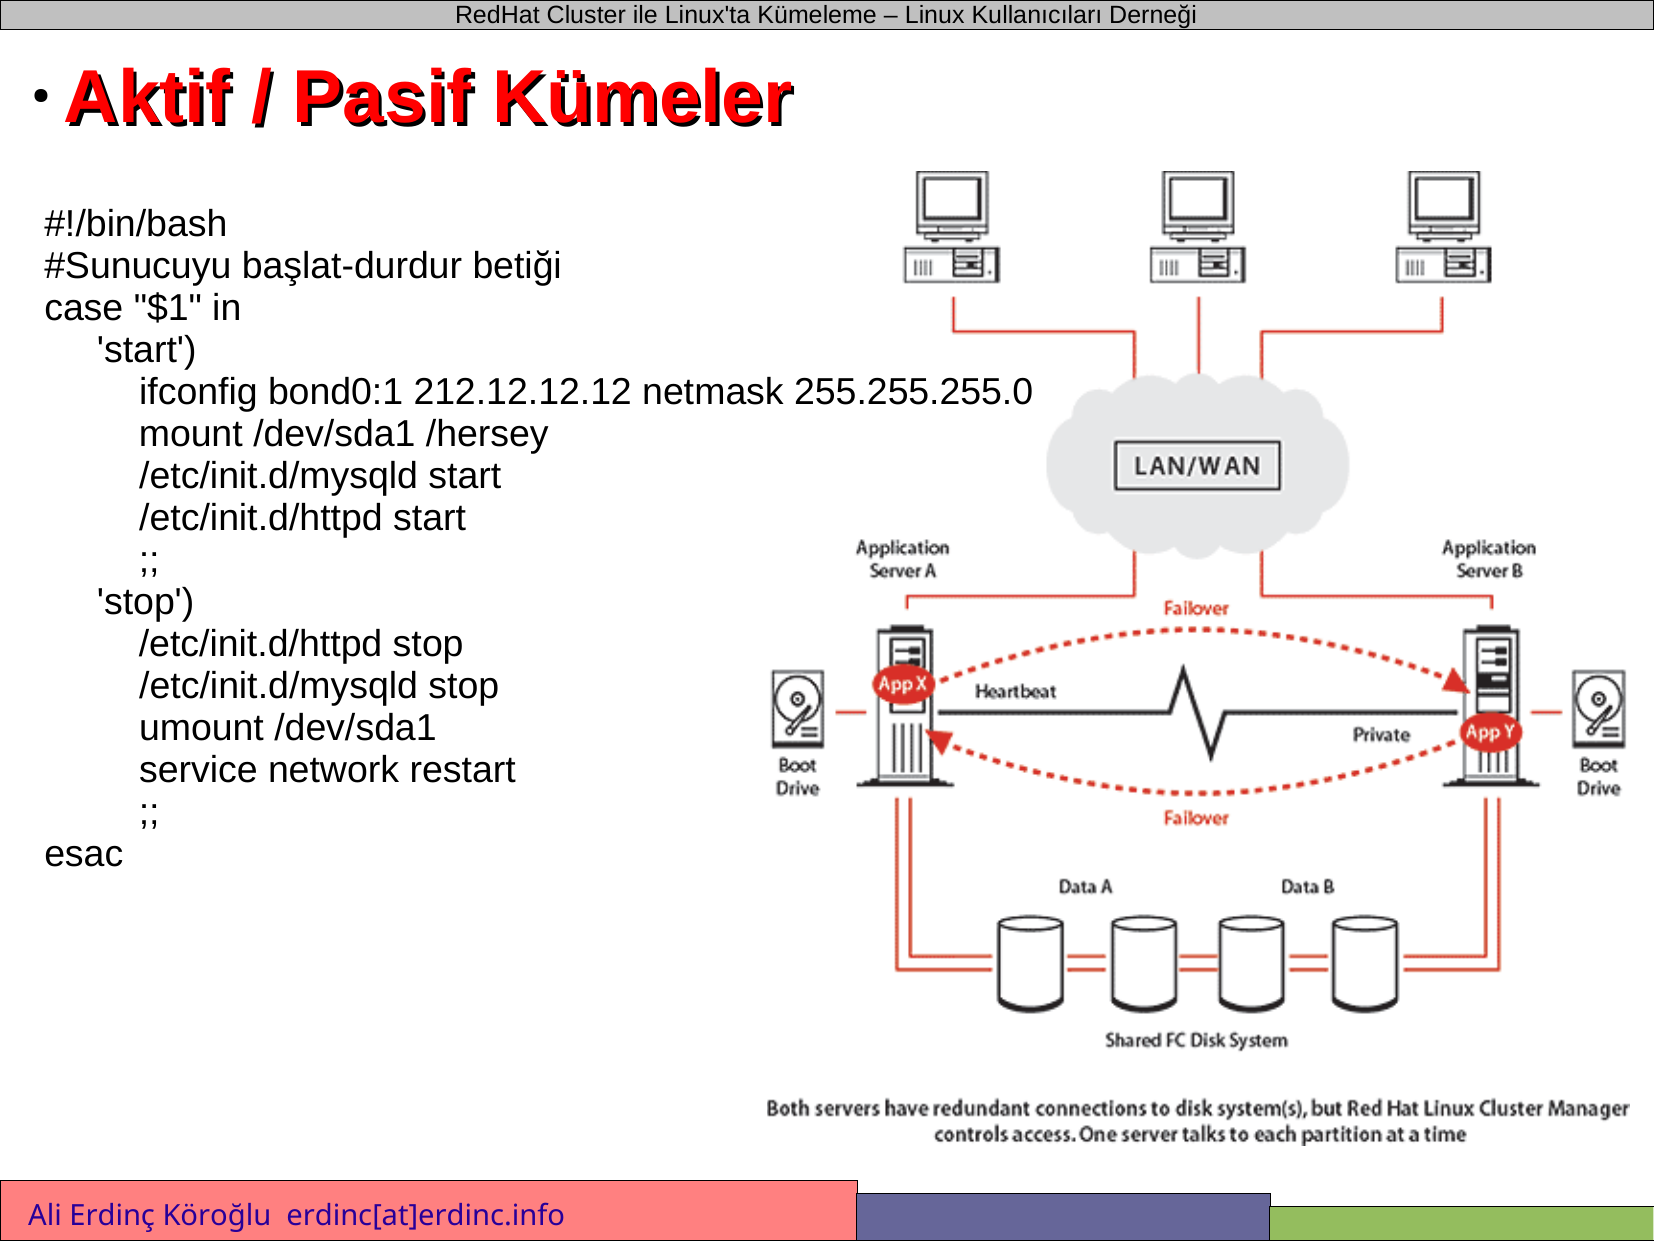

RedHat Cluster ile Linux'ta Kümeleme – Linux Kullanıcıları Derneği
 Aktif / Pasif Kümeler
#!/bin/bash
#Sunucuyu başlat-durdur betiği
case "$1" in
 'start')
	 ifconfig bond0:1 212.12.12.12 netmask 255.255.255.0
 mount /dev/sda1 /hersey
	 /etc/init.d/mysqld start
	 /etc/init.d/httpd start
 ;;
 'stop')
 /etc/init.d/httpd stop
	 /etc/init.d/mysqld stop
	 umount /dev/sda1
	 service network restart
 ;;
esac
Ali Erdinç Köroğlu erdinc[at]erdinc.info http://www.erdinc.info